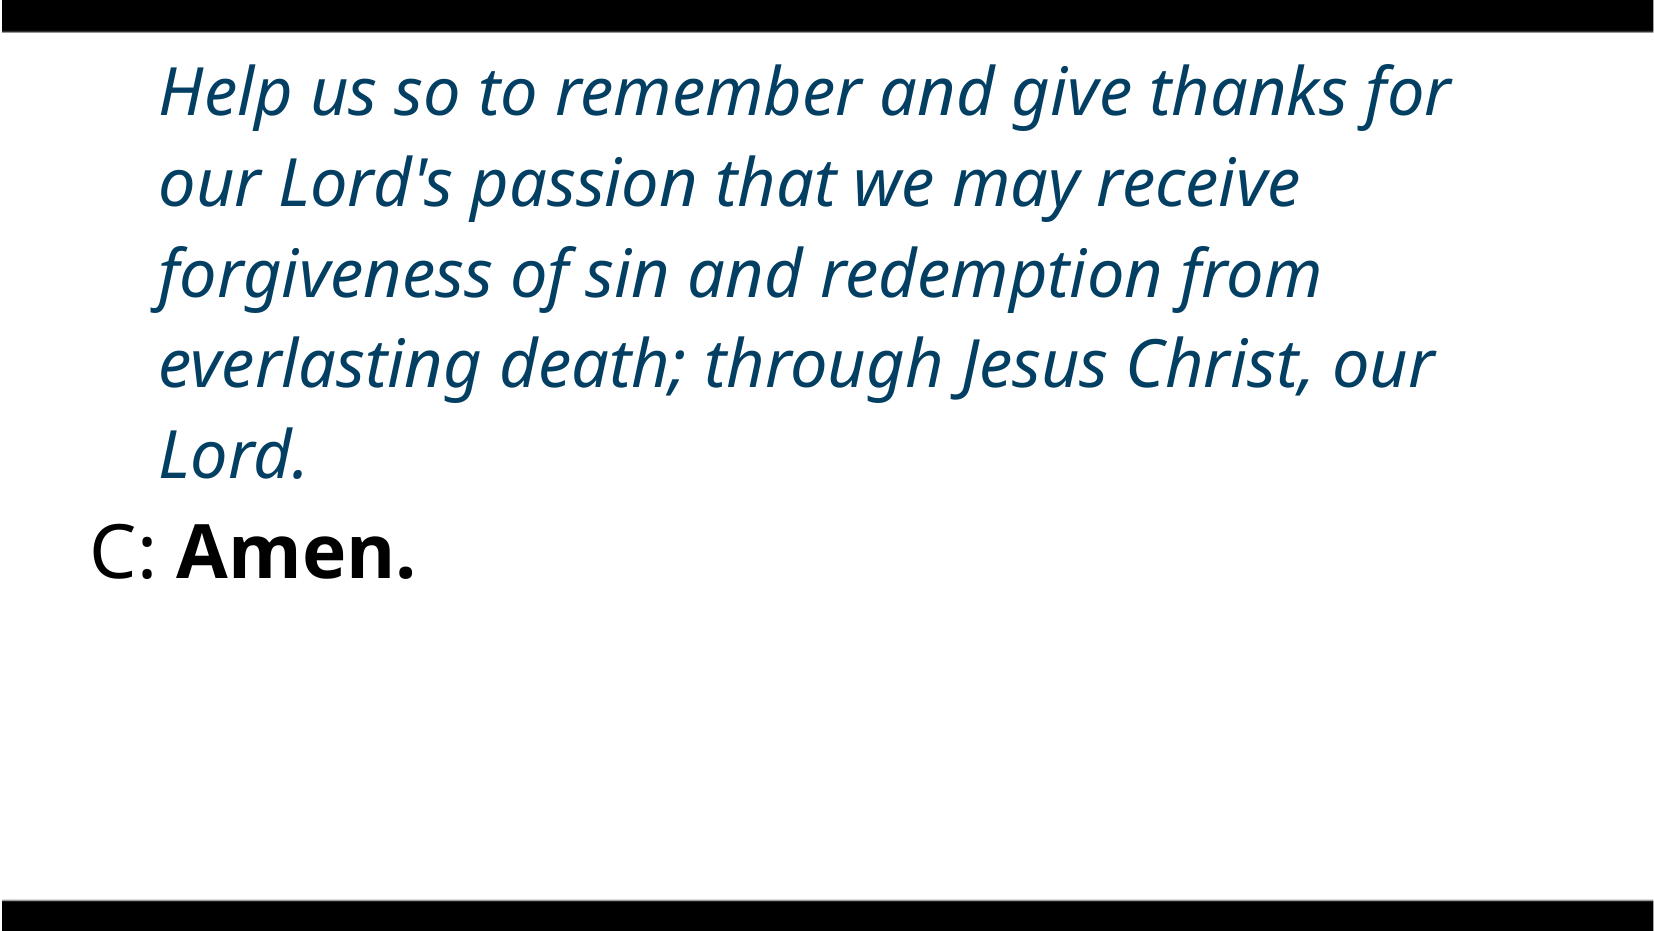

Help us so to remember and give thanks for
 our Lord's passion that we may receive
 forgiveness of sin and redemption from
 everlasting death; through Jesus Christ, our
 Lord.
C: Amen.